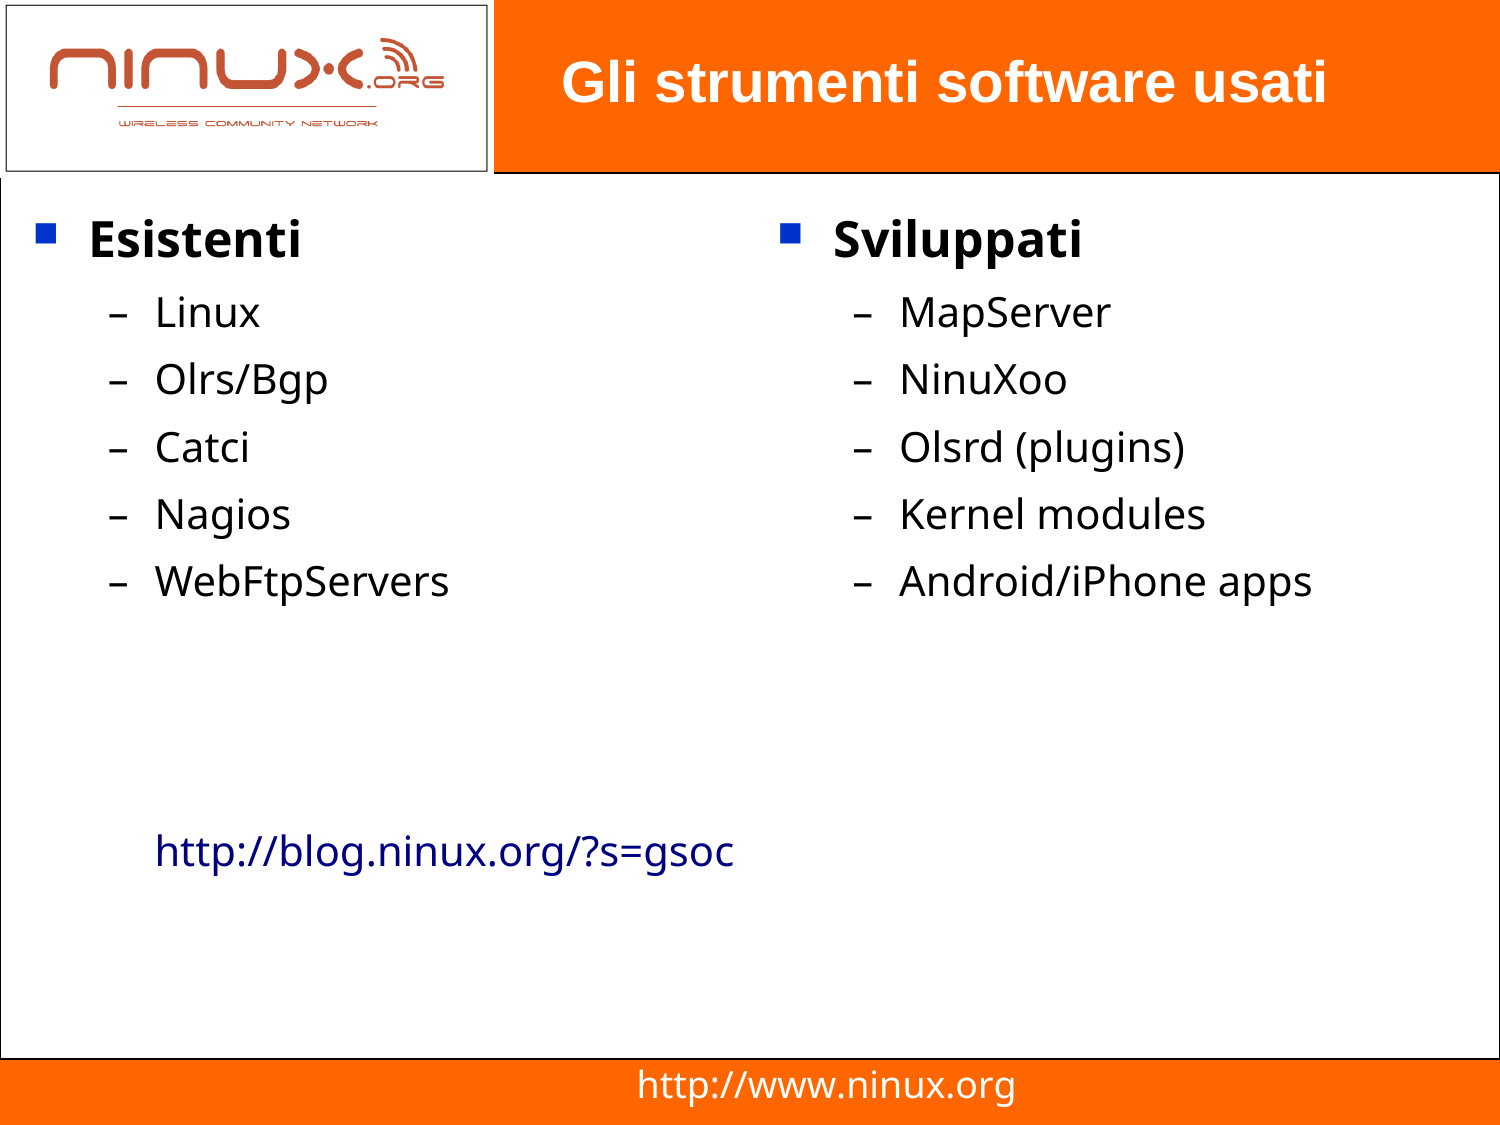

# Gli strumenti software usati
Esistenti
Linux
Olrs/Bgp
Catci
Nagios
WebFtpServers
http://blog.ninux.org/?s=gsoc
Sviluppati
MapServer
NinuXoo
Olsrd (plugins)
Kernel modules
Android/iPhone apps
http://www.ninux.org